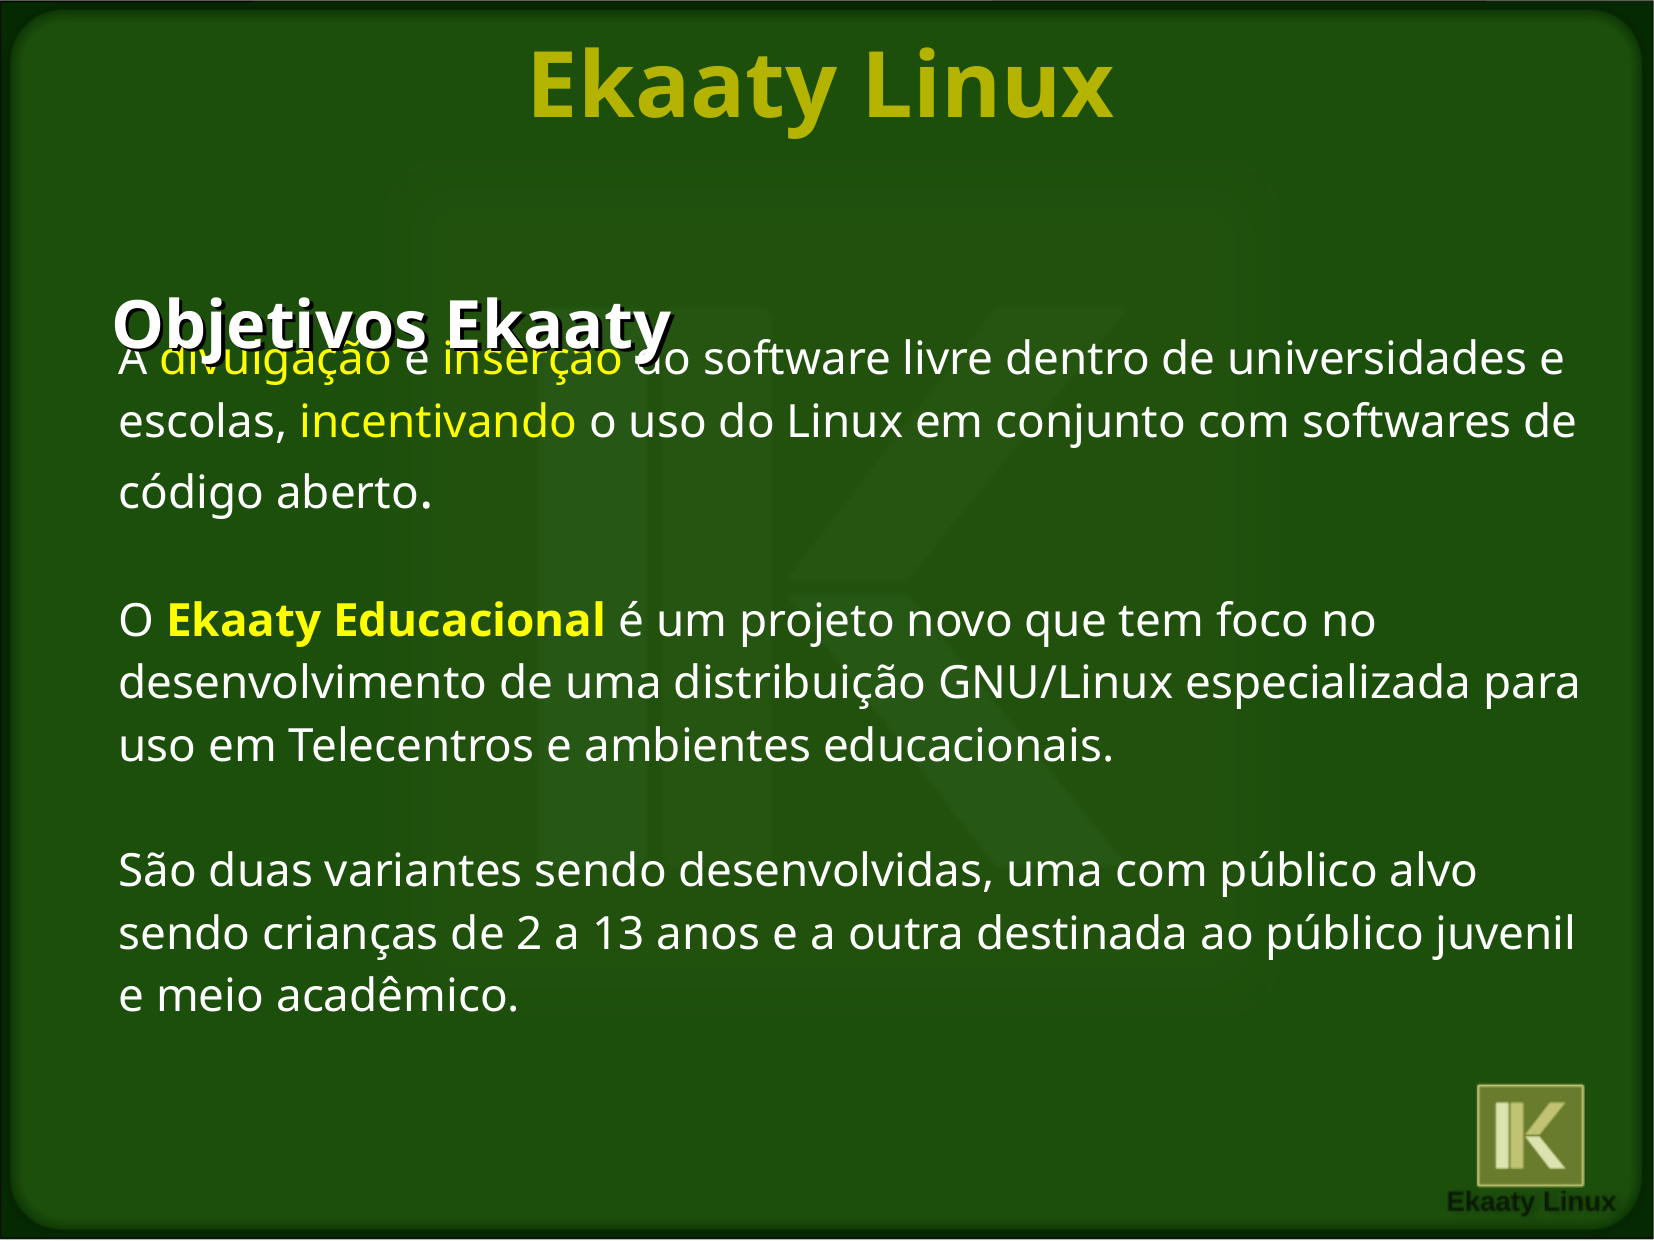

# Ekaaty Linux
Objetivos Ekaaty
A divulgação e inserção do software livre dentro de universidades e escolas, incentivando o uso do Linux em conjunto com softwares de código aberto.
O Ekaaty Educacional é um projeto novo que tem foco no desenvolvimento de uma distribuição GNU/Linux especializada para uso em Telecentros e ambientes educacionais.
São duas variantes sendo desenvolvidas, uma com público alvo sendo crianças de 2 a 13 anos e a outra destinada ao público juvenil e meio acadêmico.